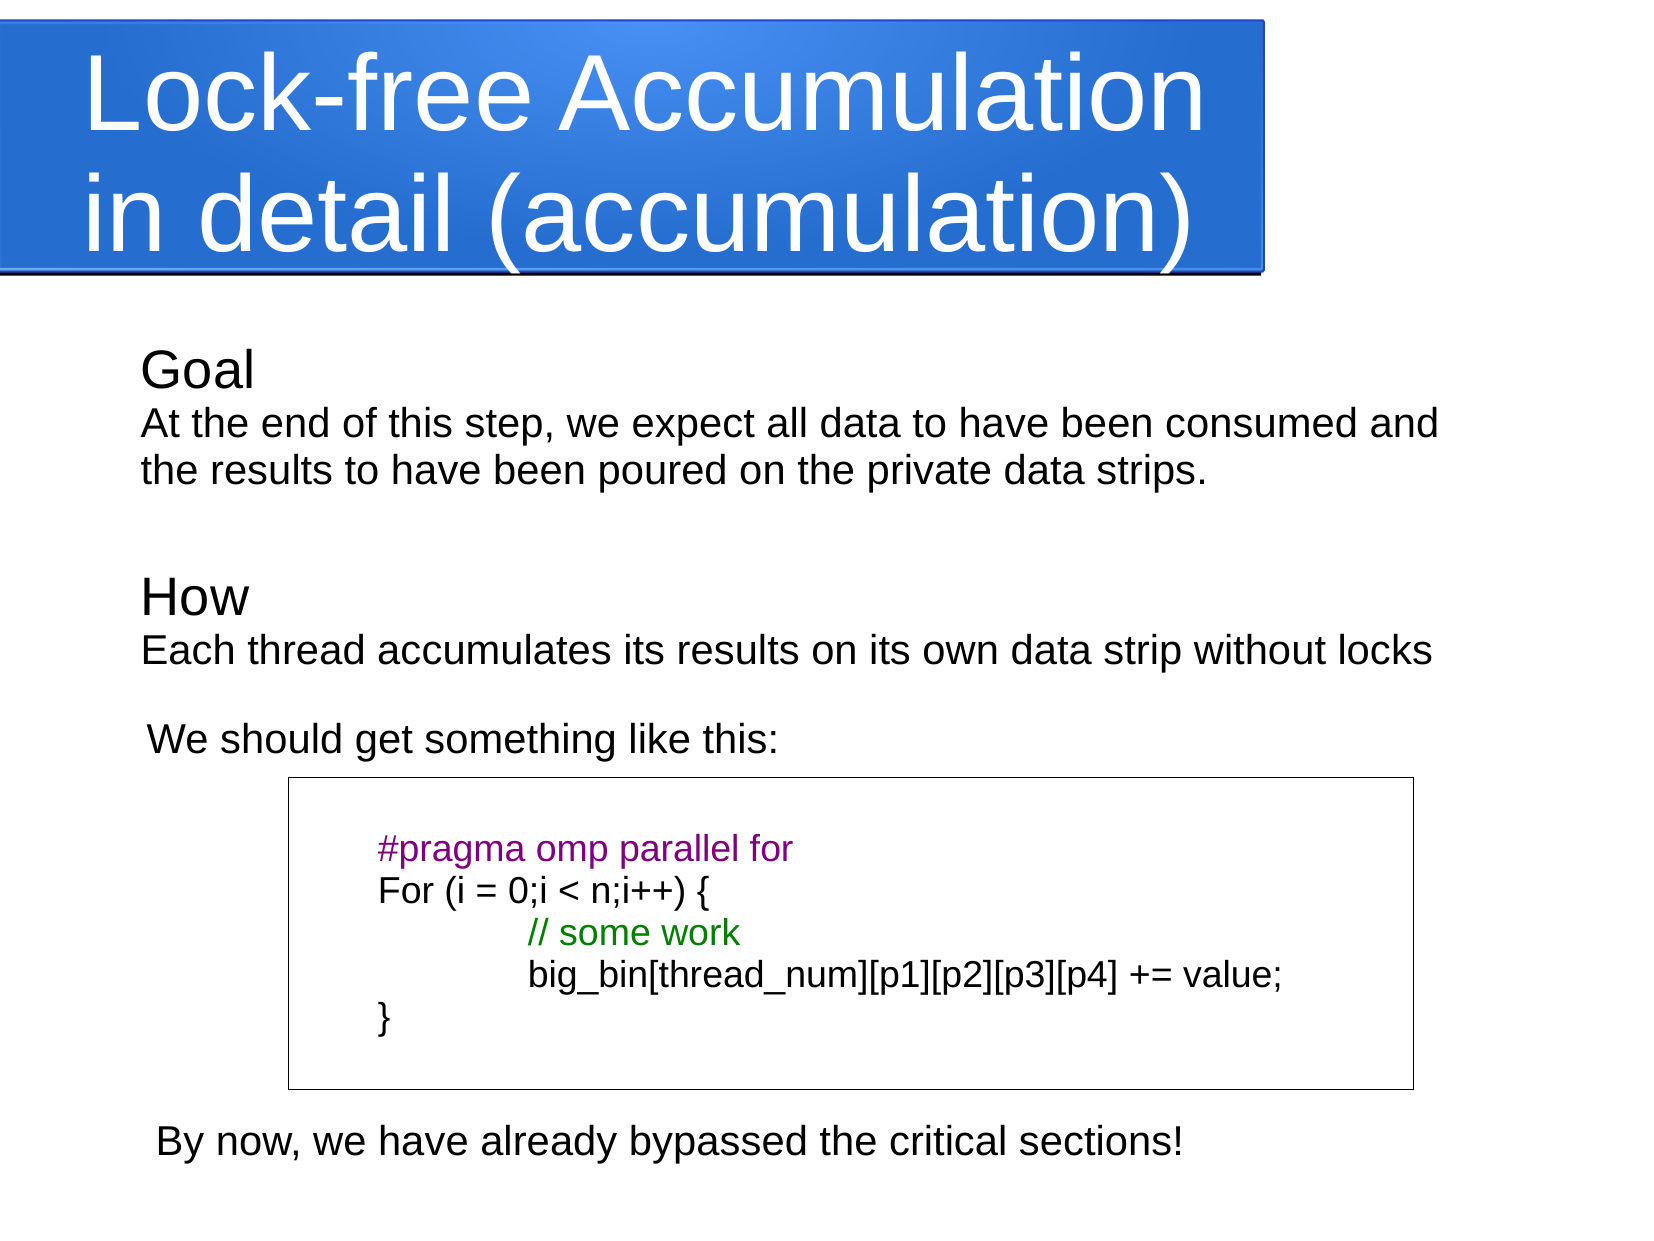

# Lock-free Accumulation in detail (accumulation)
Goal
At the end of this step, we expect all data to have been consumed and the results to have been poured on the private data strips.
How
Each thread accumulates its results on its own data strip without locks
We should get something like this:
	#pragma omp parallel for
	For (i = 0;i < n;i++) {
			// some work
			big_bin[thread_num][p1][p2][p3][p4] += value;
	}
By now, we have already bypassed the critical sections!